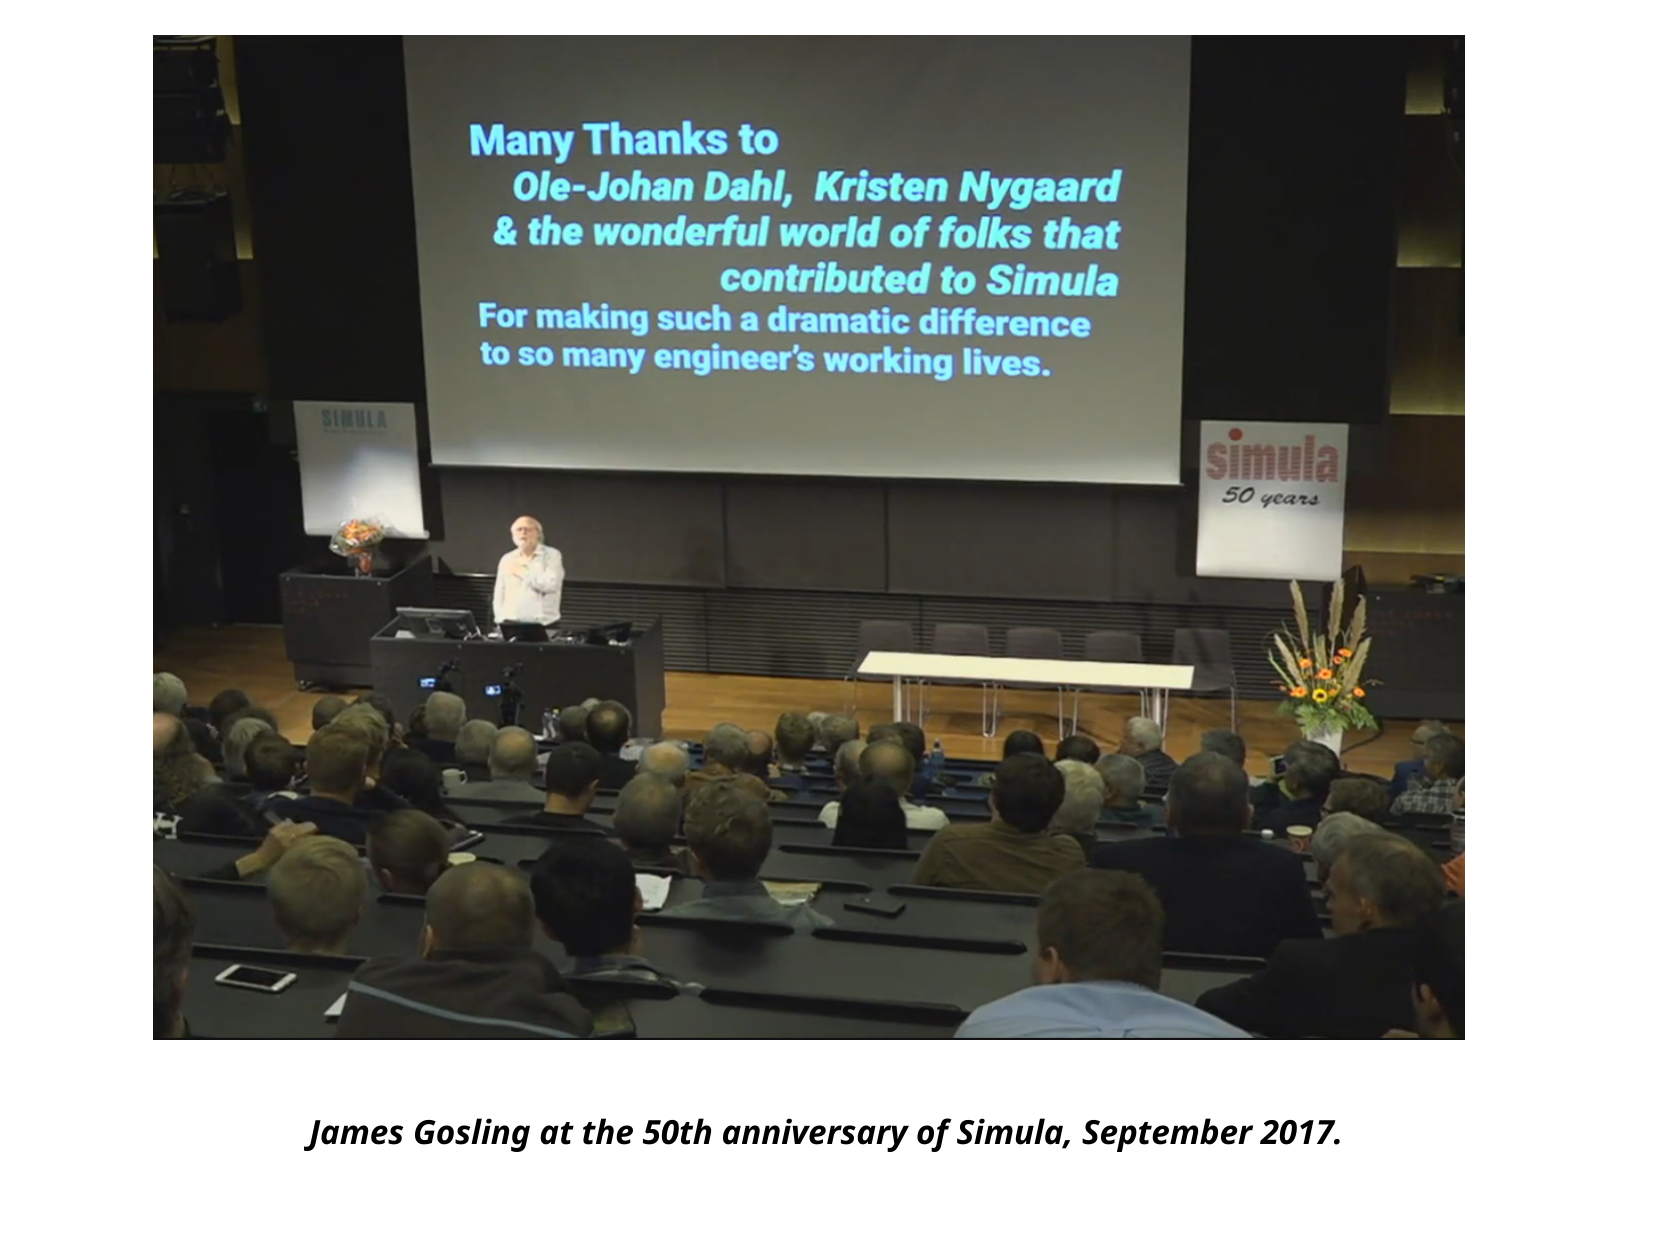

# James Gosling at the 50th anniversary of Simula, September 2017.